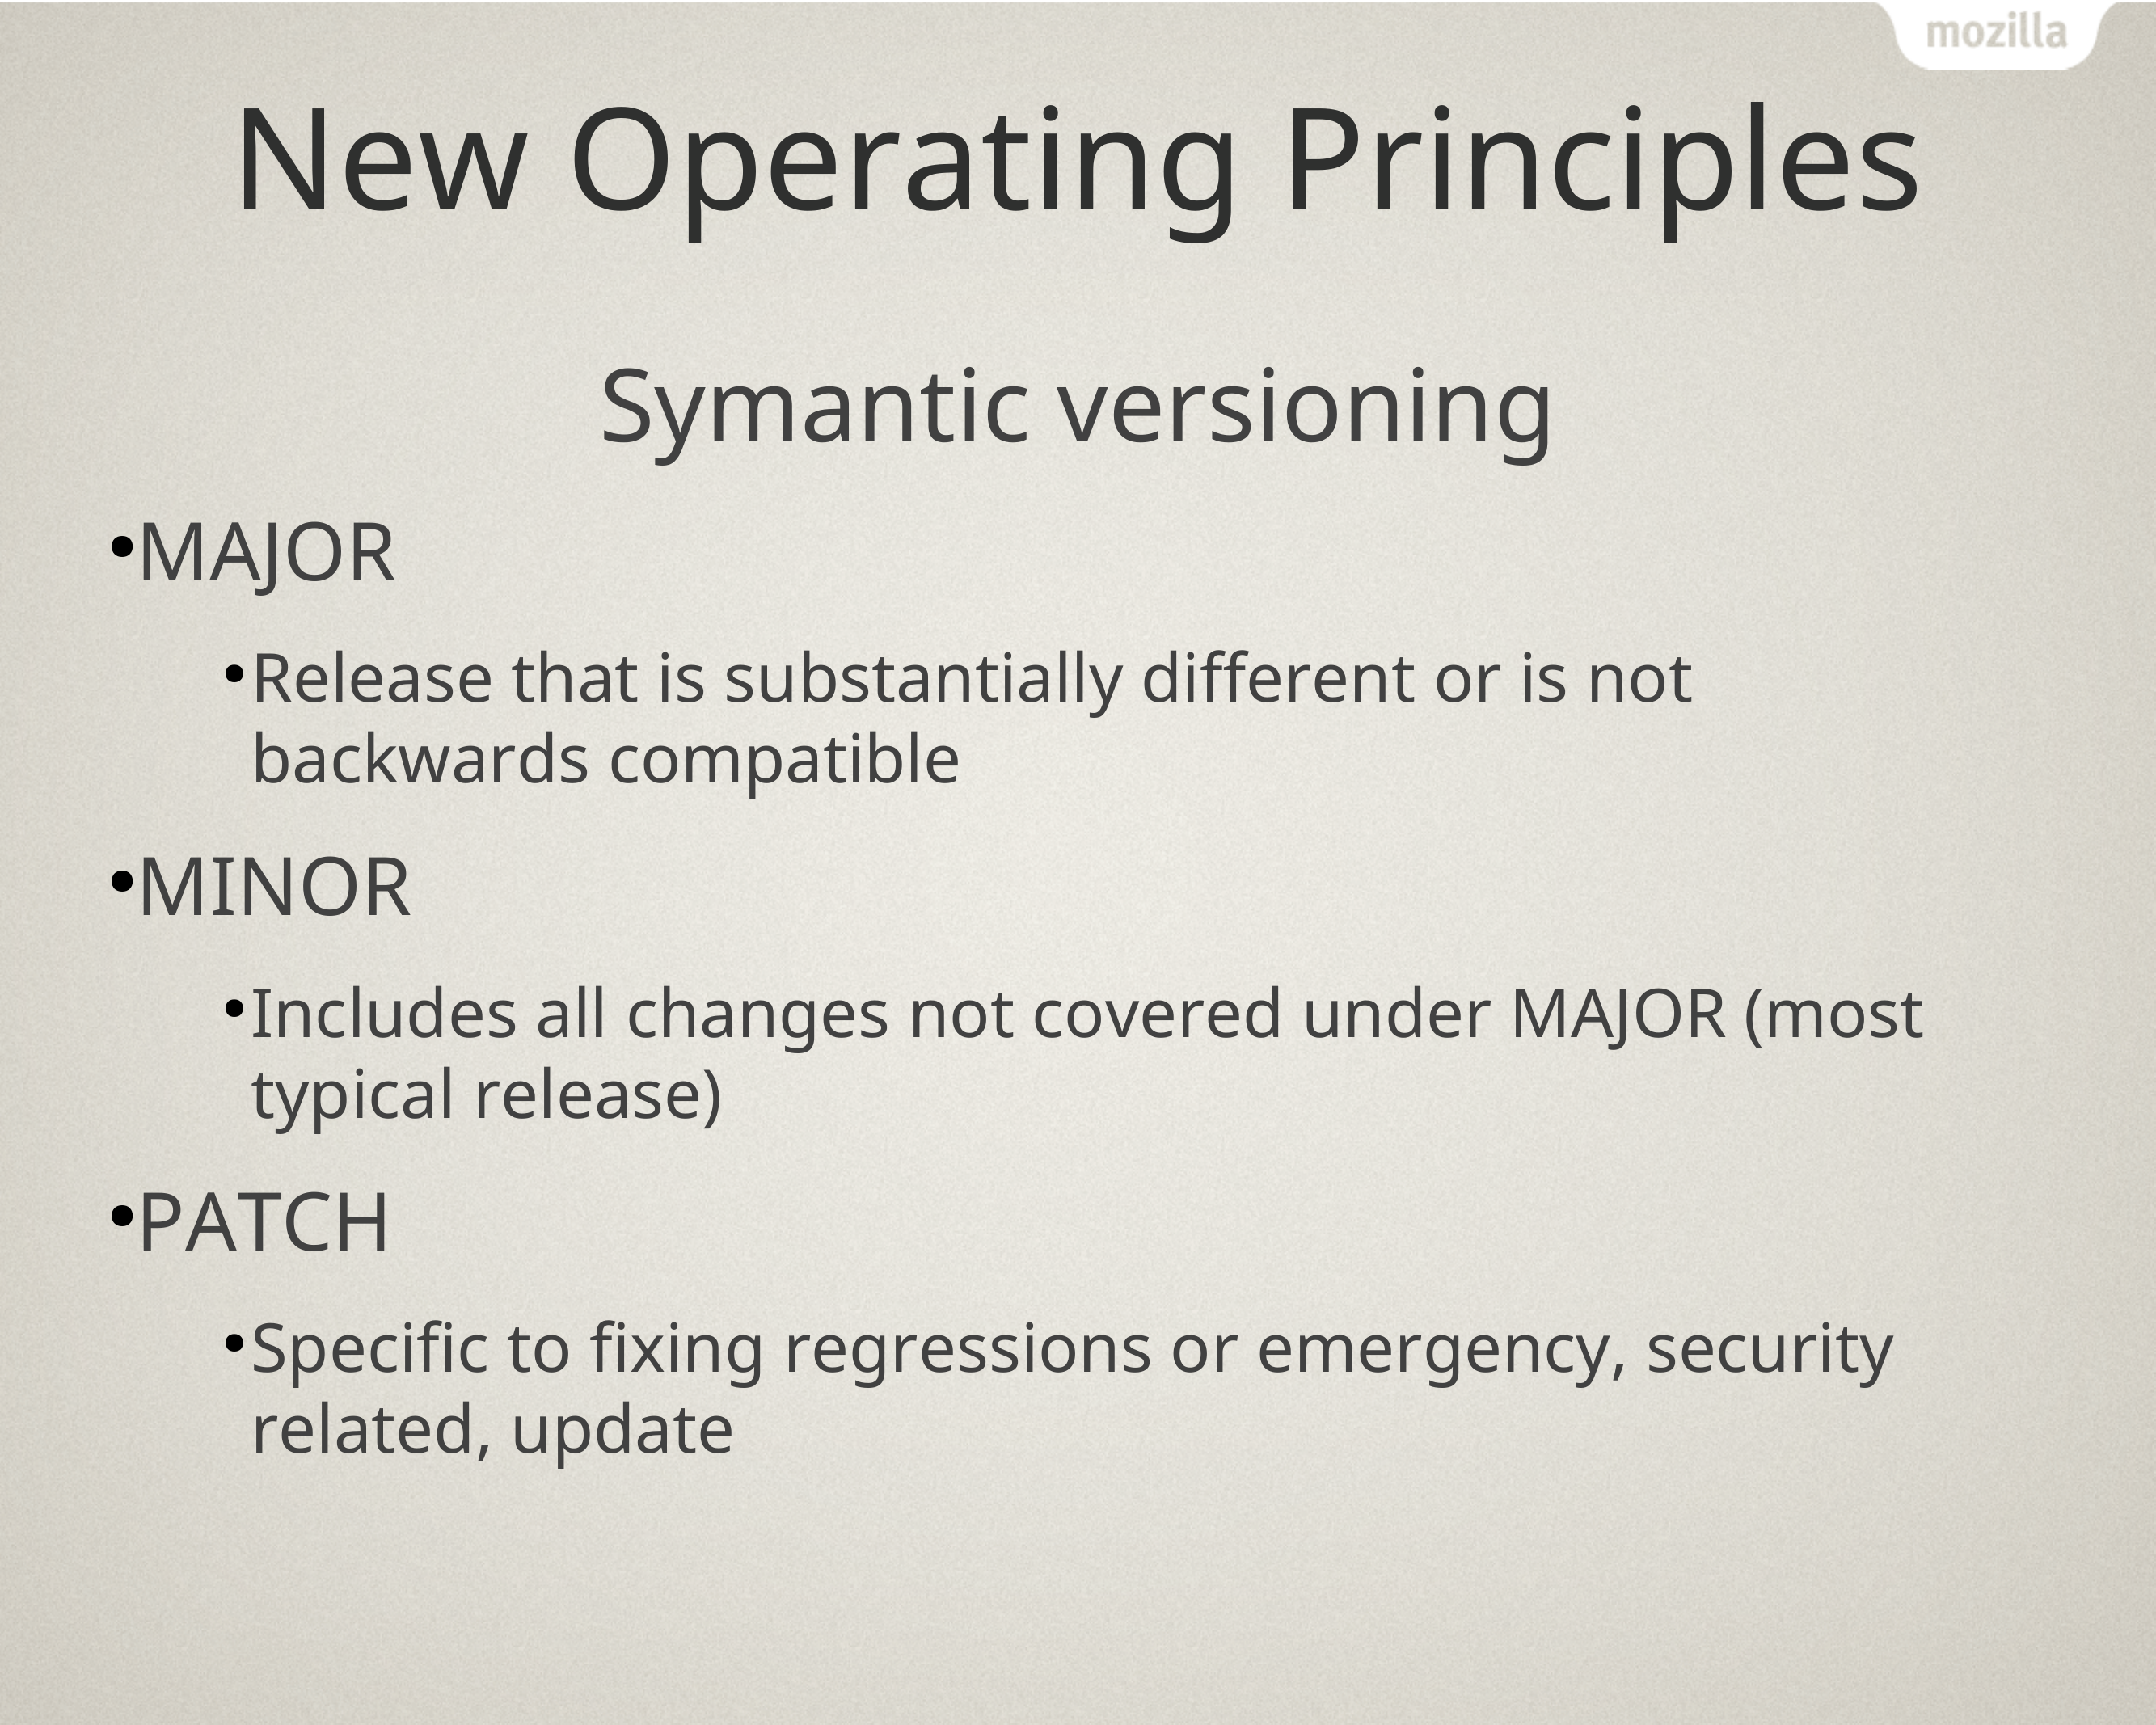

# New Operating Principles
Symantic versioning
MAJOR
Release that is substantially different or is not backwards compatible
MINOR
Includes all changes not covered under MAJOR (most typical release)
PATCH
Specific to fixing regressions or emergency, security related, update